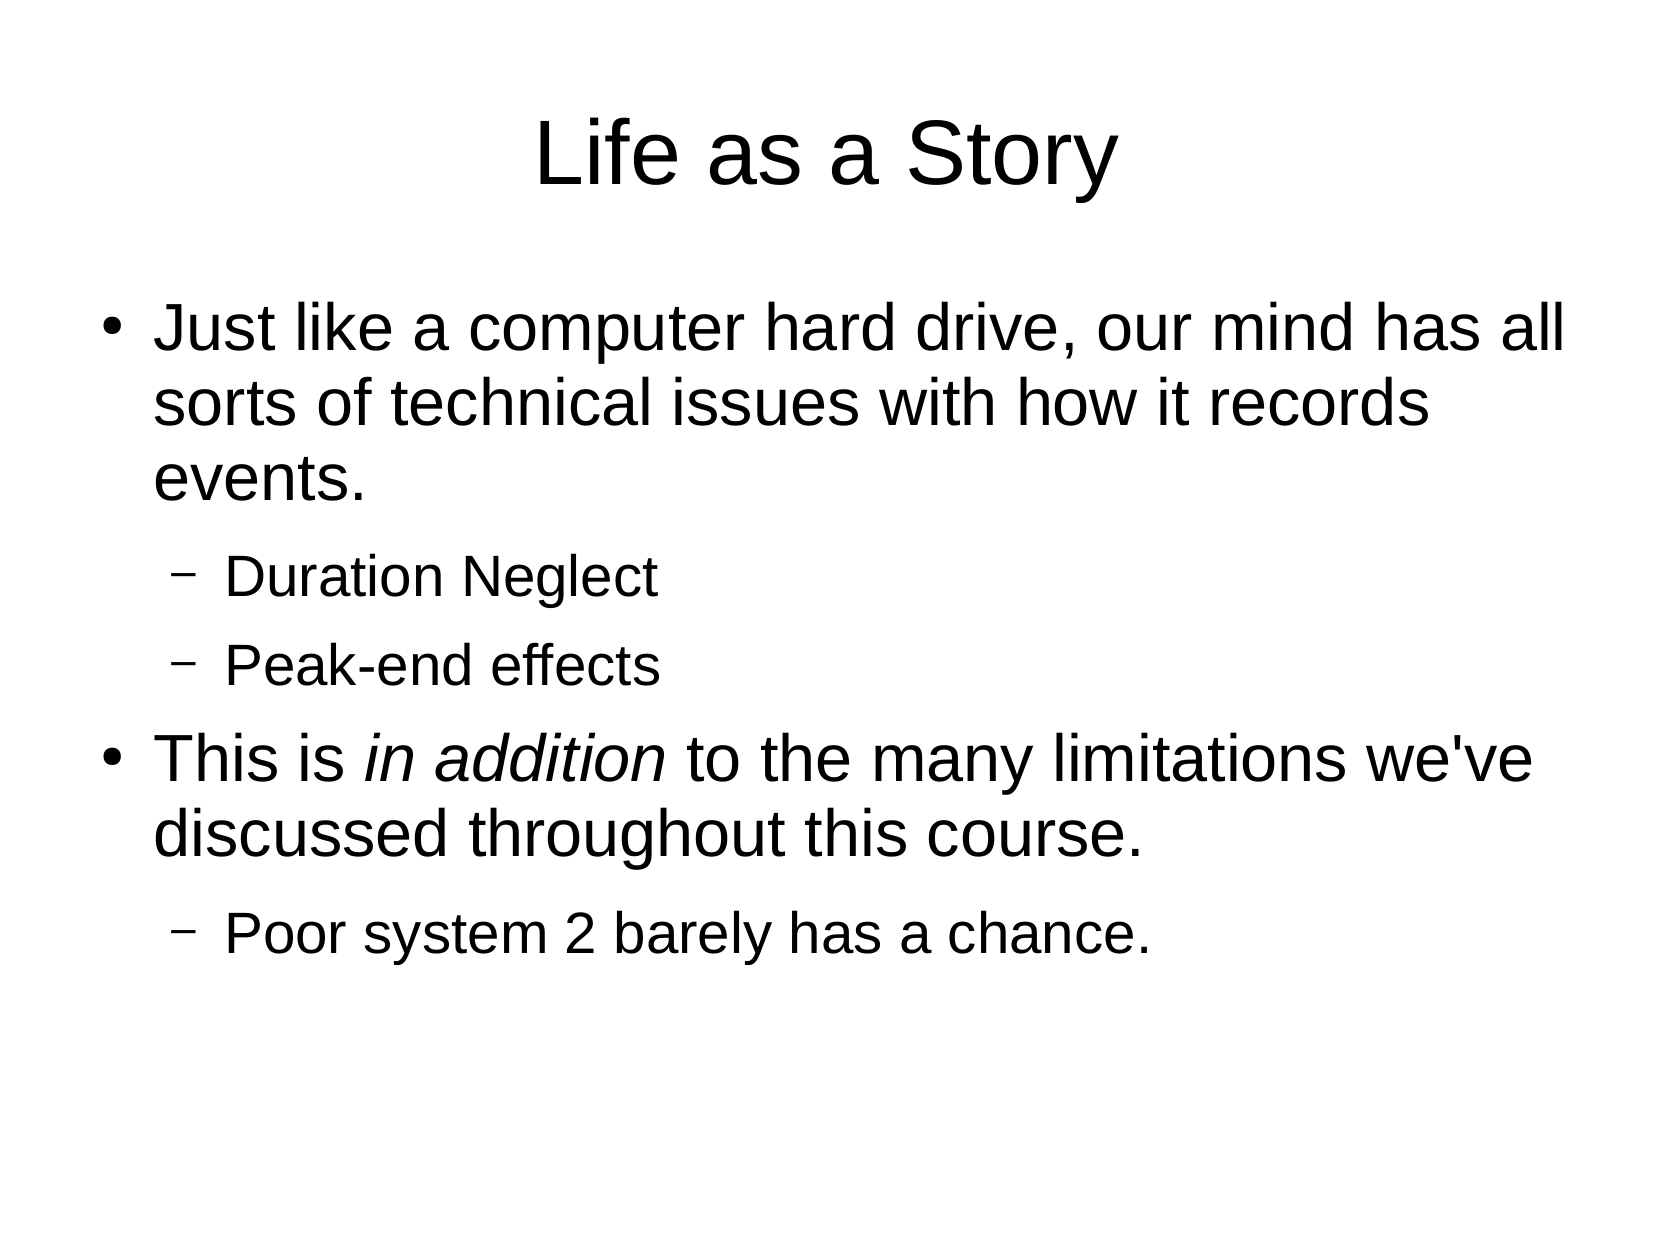

# Life as a Story
Just like a computer hard drive, our mind has all sorts of technical issues with how it records events.
Duration Neglect
Peak-end effects
This is in addition to the many limitations we've discussed throughout this course.
Poor system 2 barely has a chance.